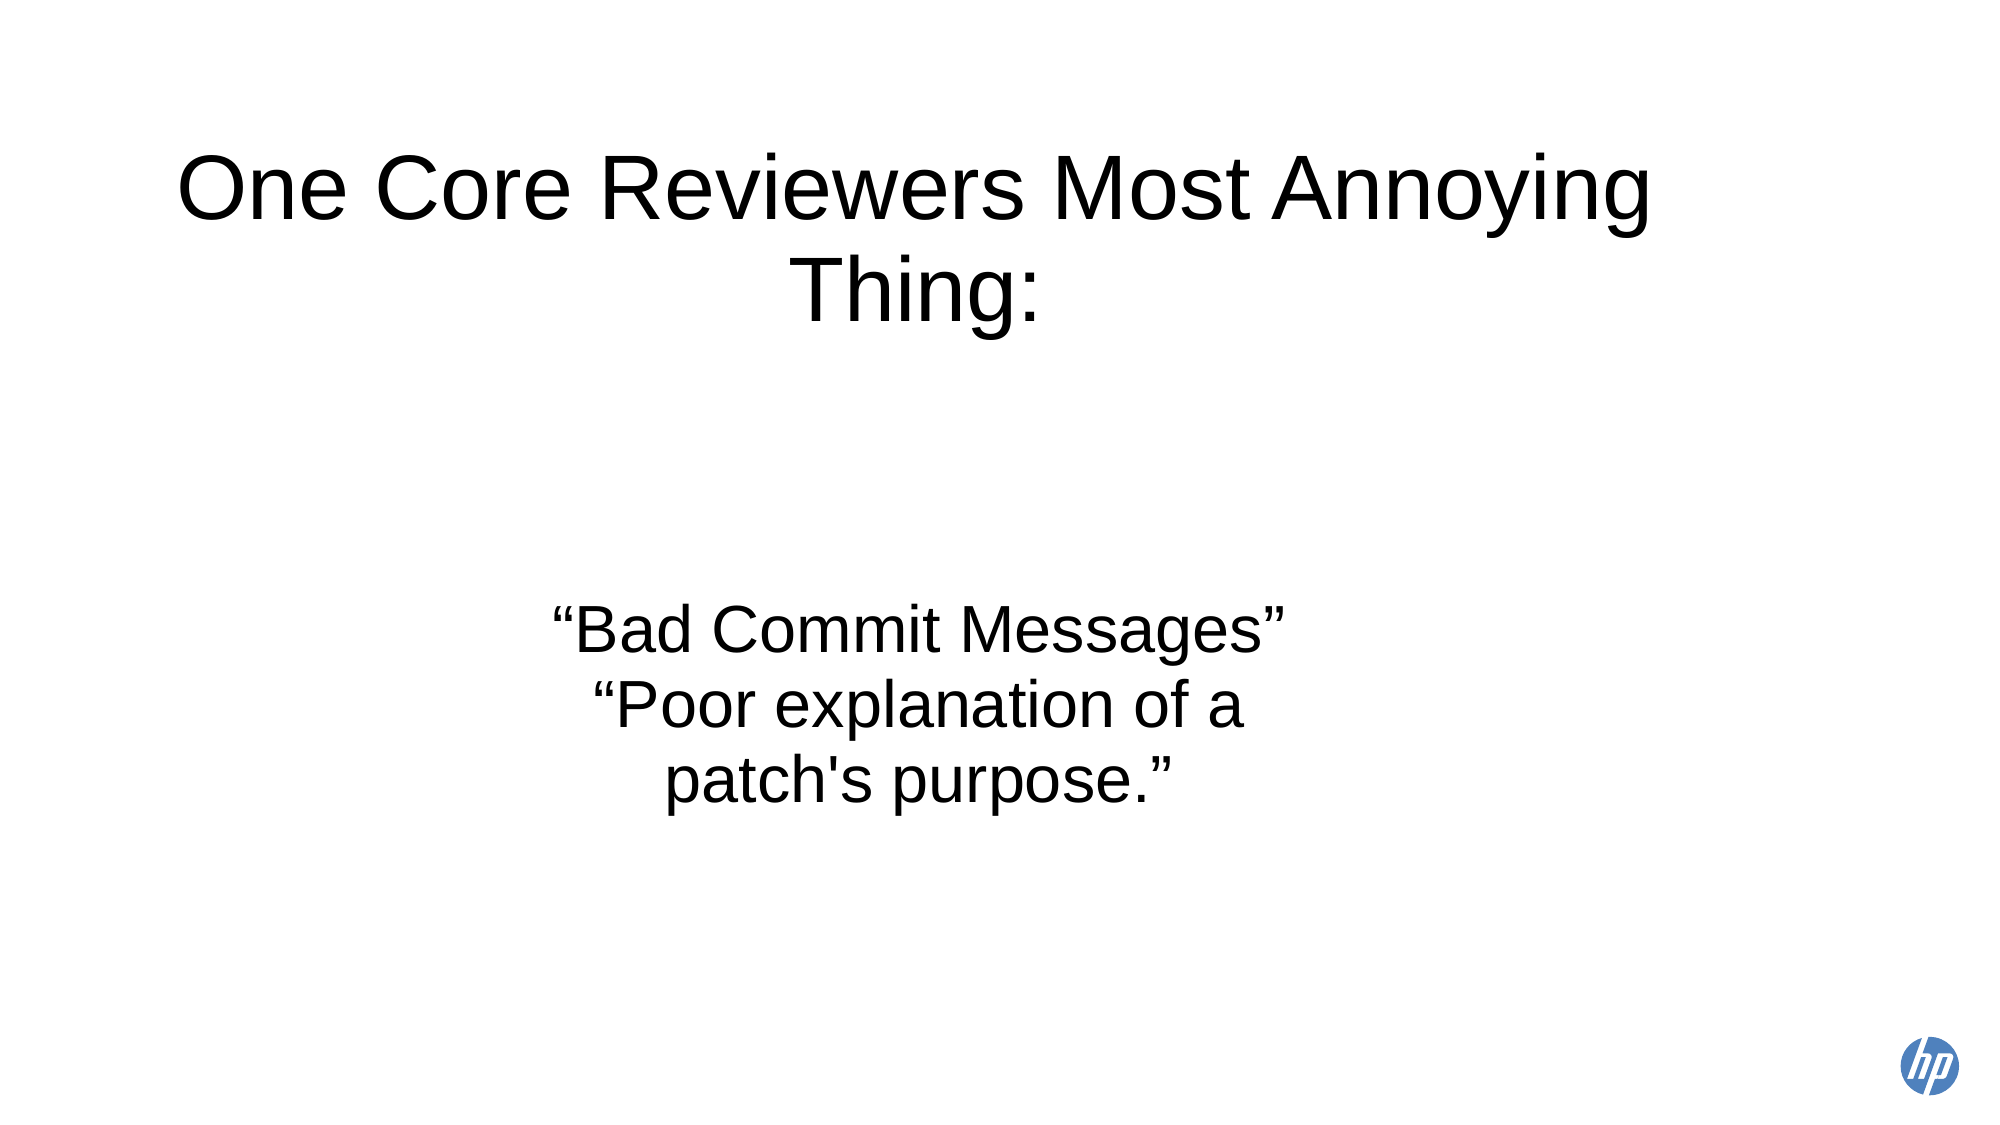

# One Core Reviewers Most Annoying Thing:
“Bad Commit Messages”
“Poor explanation of a patch's purpose.”